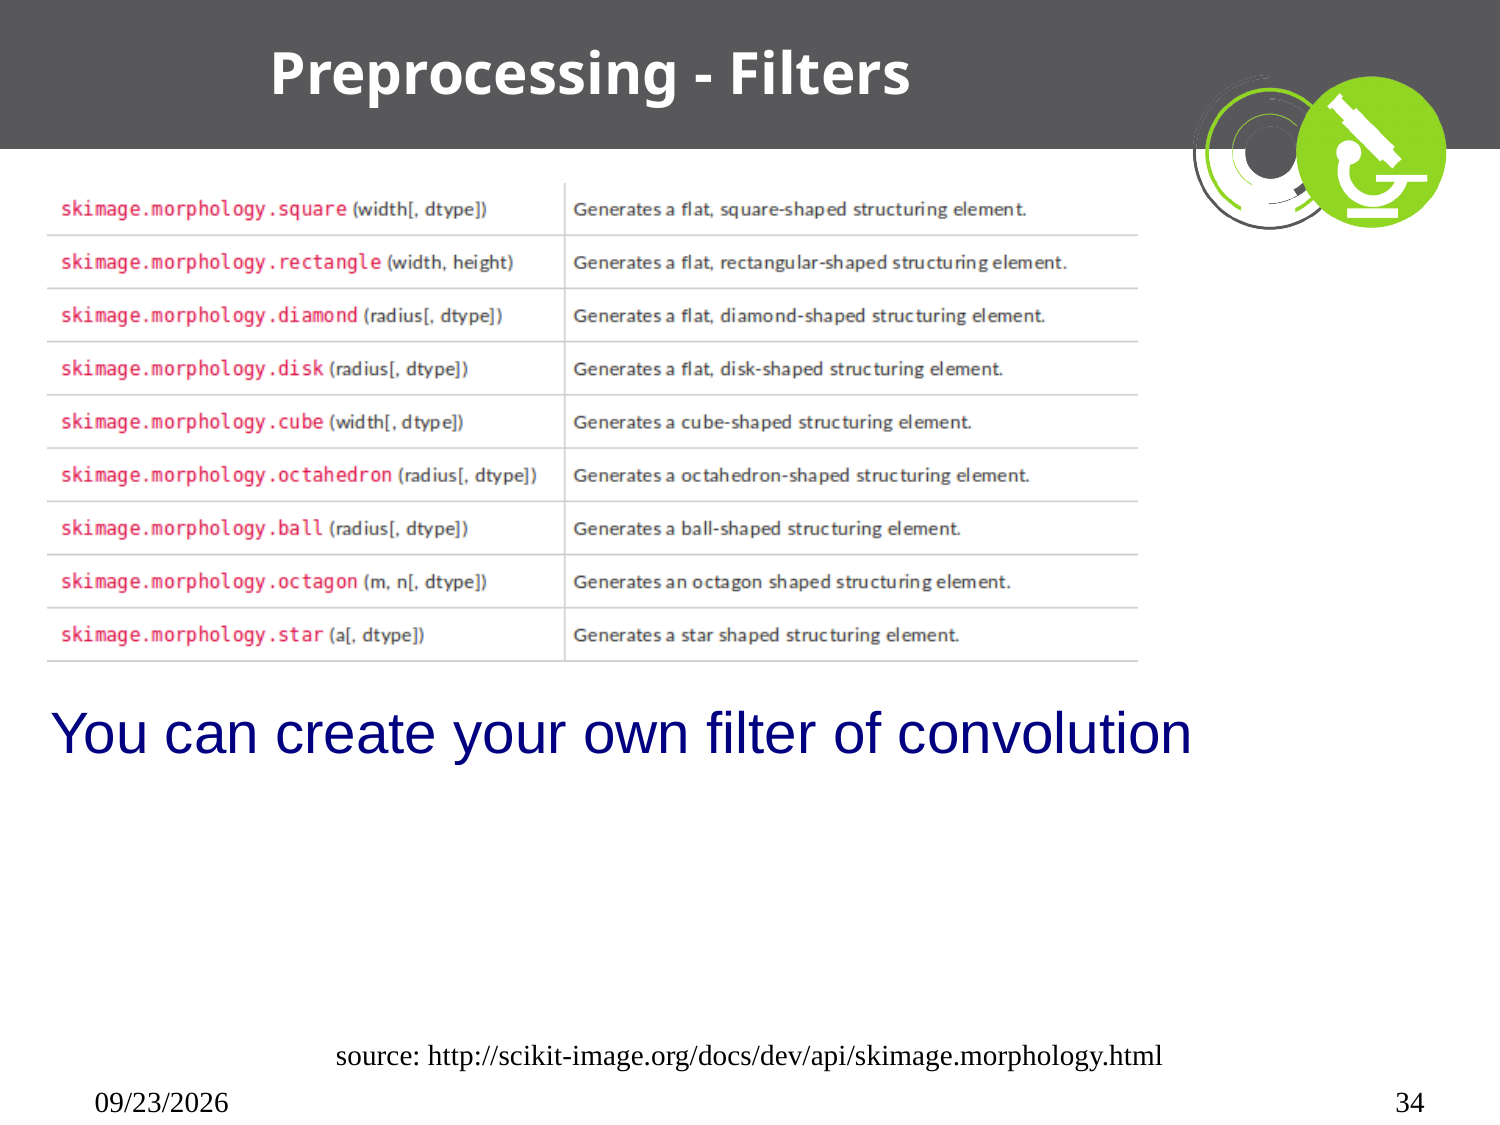

# Preprocessing - Filters
You can create your own filter of convolution
source: http://scikit-image.org/docs/dev/api/skimage.morphology.html
34